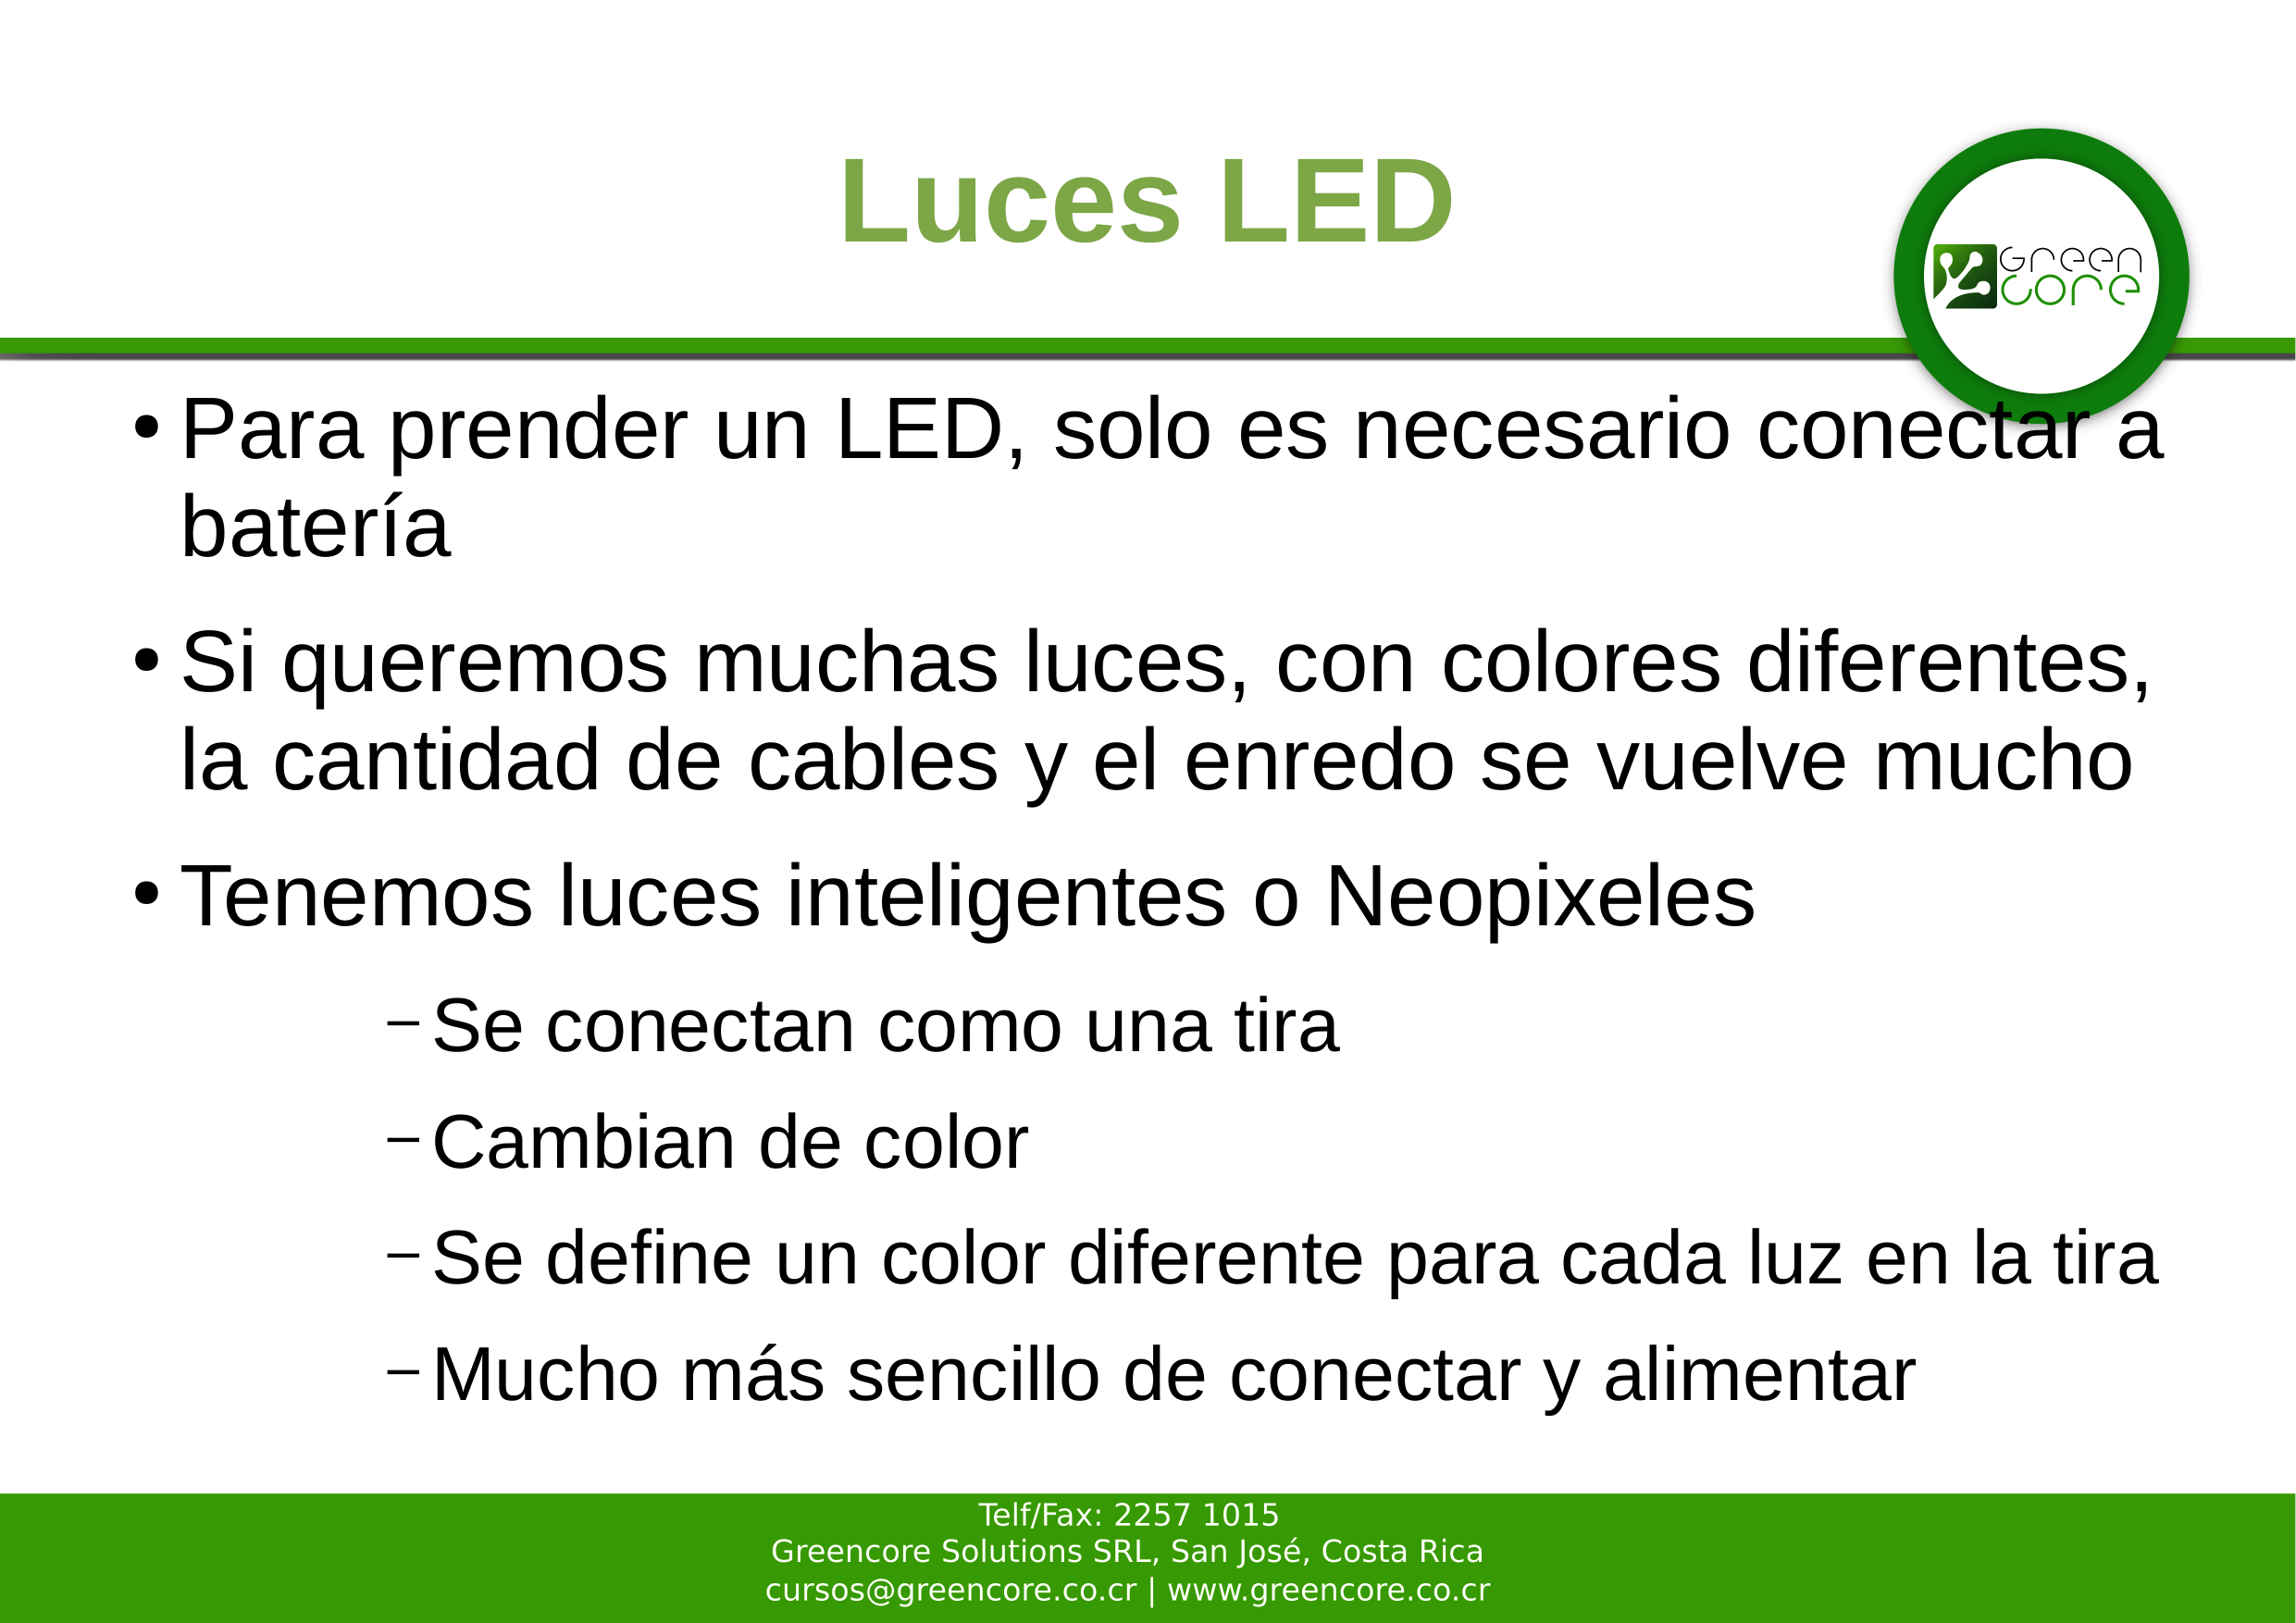

# Luces LED
Para prender un LED, solo es necesario conectar a batería
Si queremos muchas luces, con colores diferentes, la cantidad de cables y el enredo se vuelve mucho
Tenemos luces inteligentes o Neopixeles
Se conectan como una tira
Cambian de color
Se define un color diferente para cada luz en la tira
Mucho más sencillo de conectar y alimentar